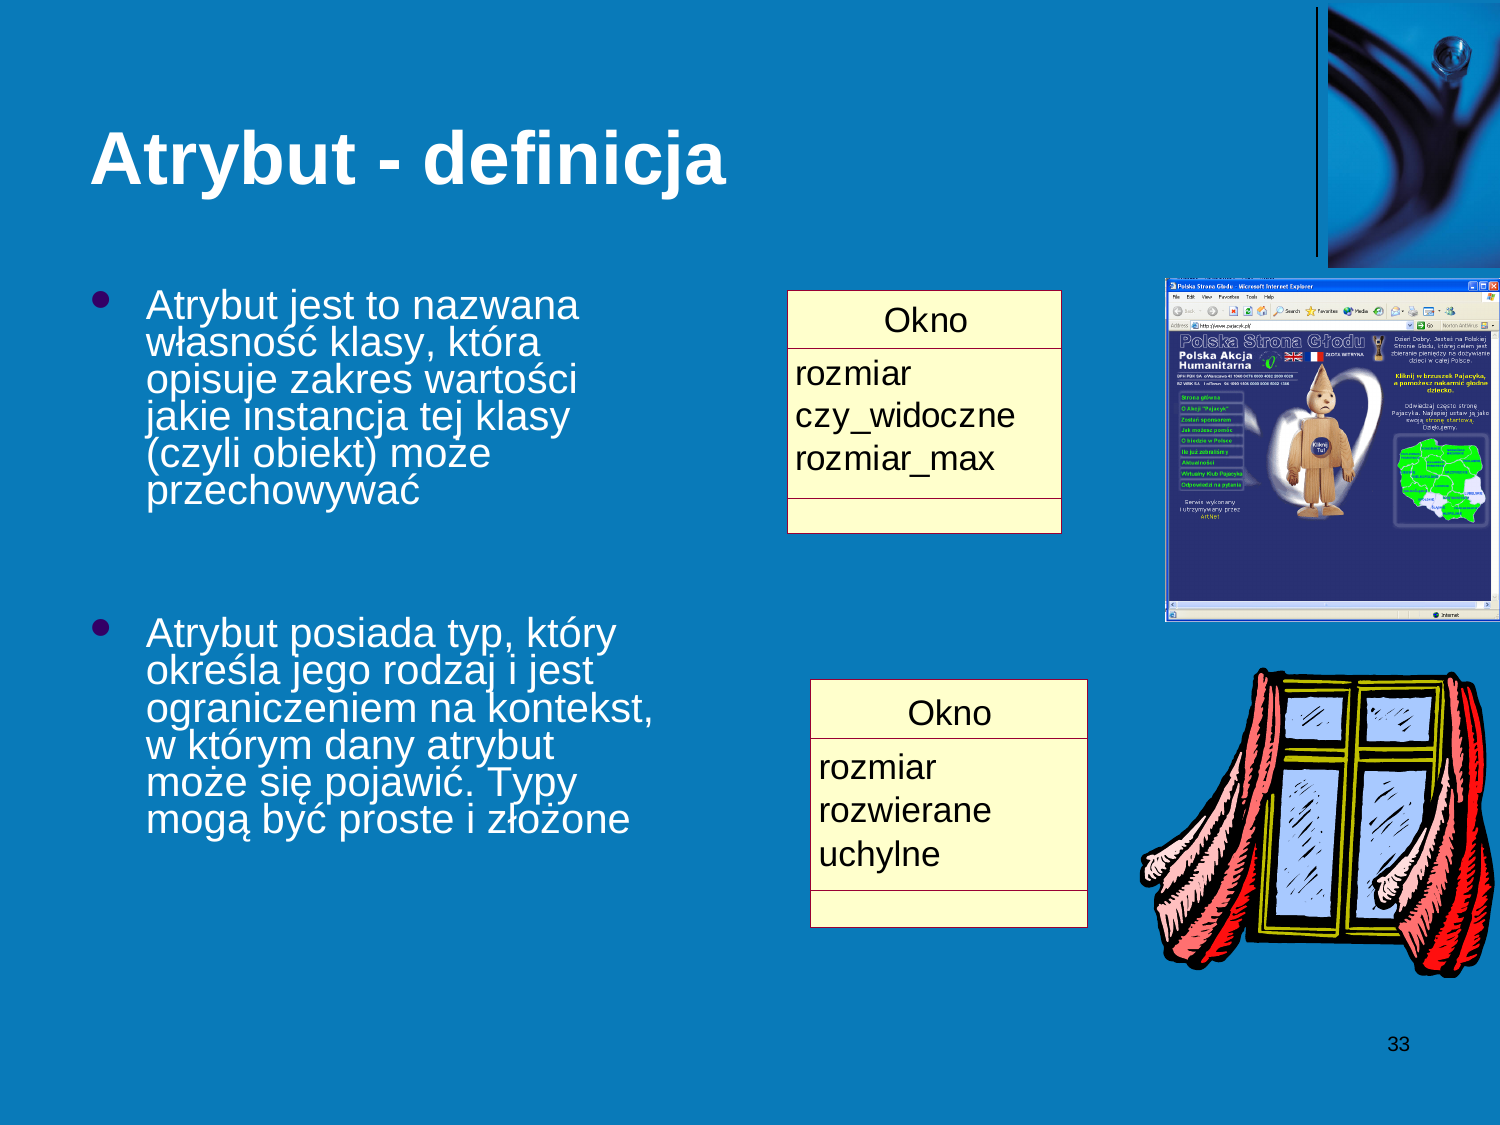

# Atrybut - definicja
Atrybut jest to nazwana własność klasy, która opisuje zakres wartości jakie instancja tej klasy (czyli obiekt) może przechowywać
Atrybut posiada typ, który określa jego rodzaj i jest ograniczeniem na kontekst, w którym dany atrybut może się pojawić. Typy mogą być proste i złożone
Okno
rozmiar
rozwierane
uchylne
33